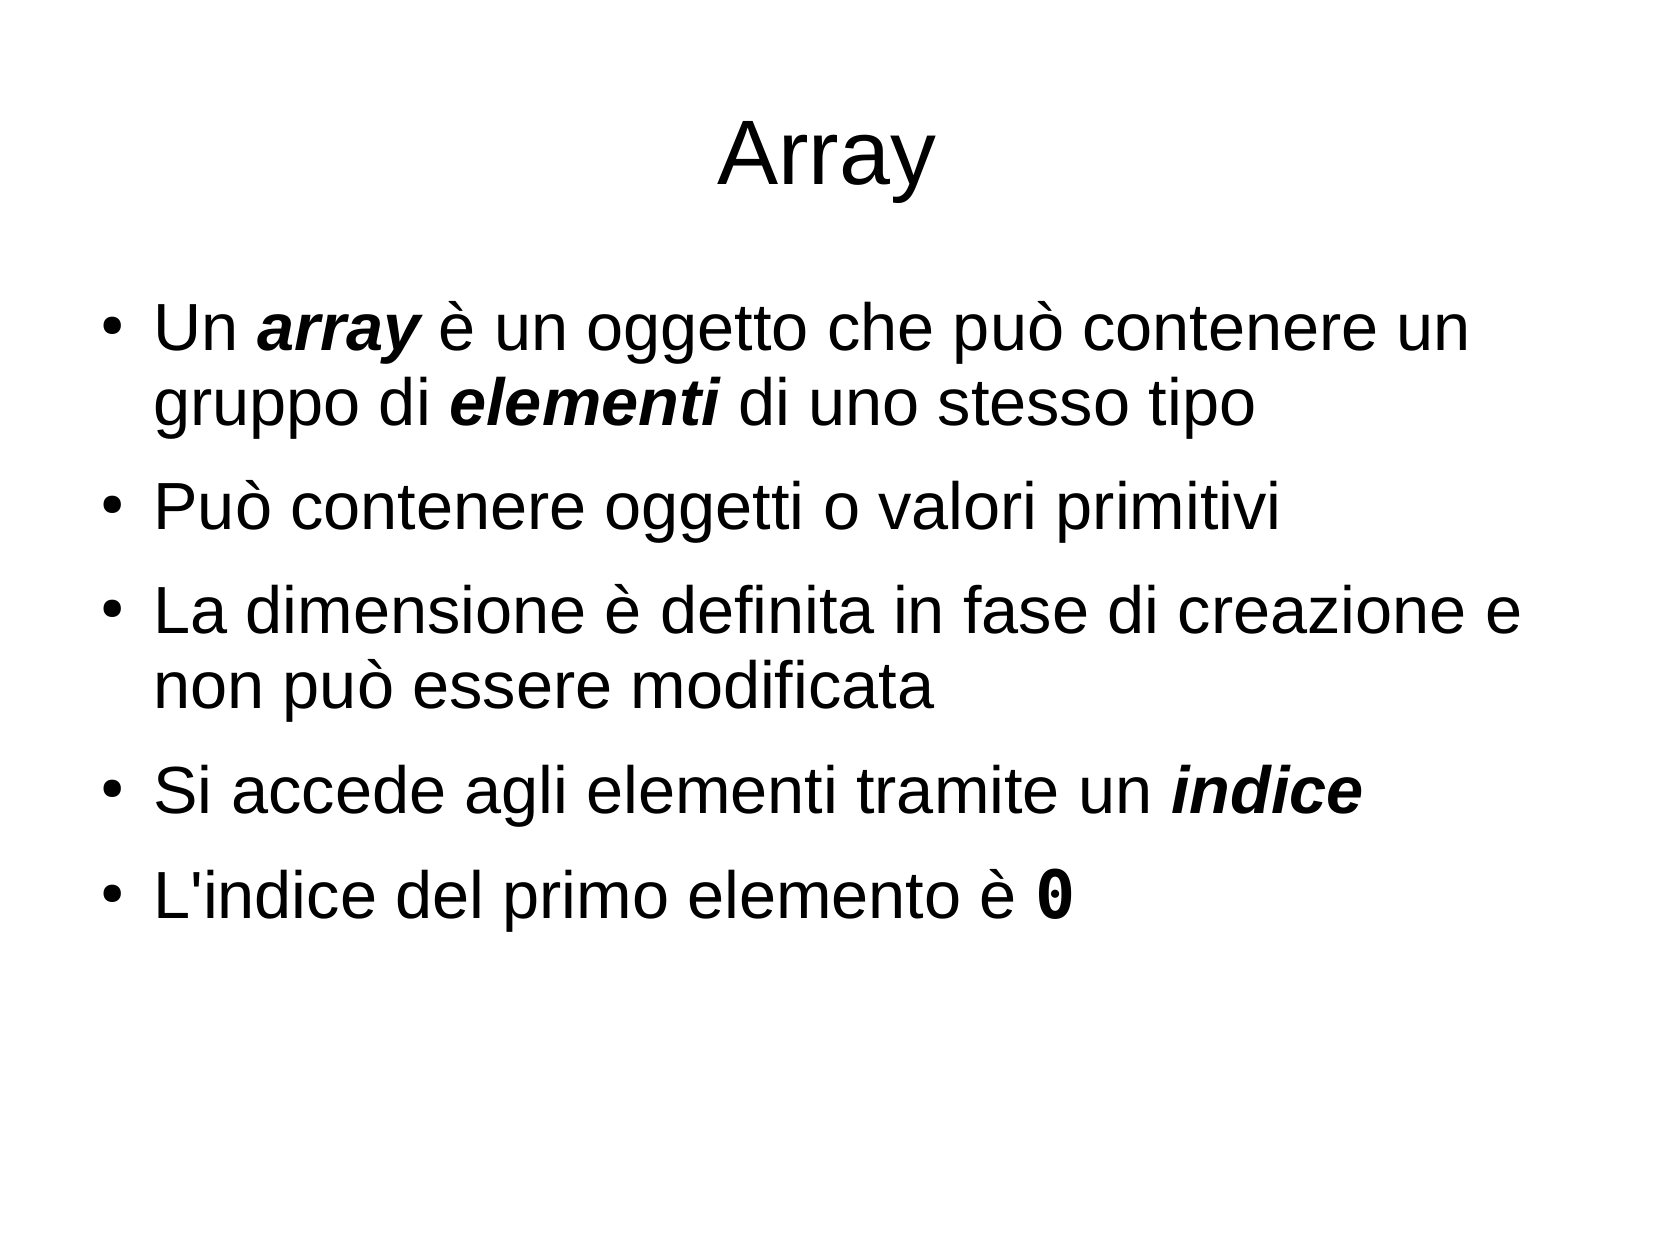

# Array
Un array è un oggetto che può contenere un gruppo di elementi di uno stesso tipo
Può contenere oggetti o valori primitivi
La dimensione è definita in fase di creazione e non può essere modificata
Si accede agli elementi tramite un indice
L'indice del primo elemento è 0